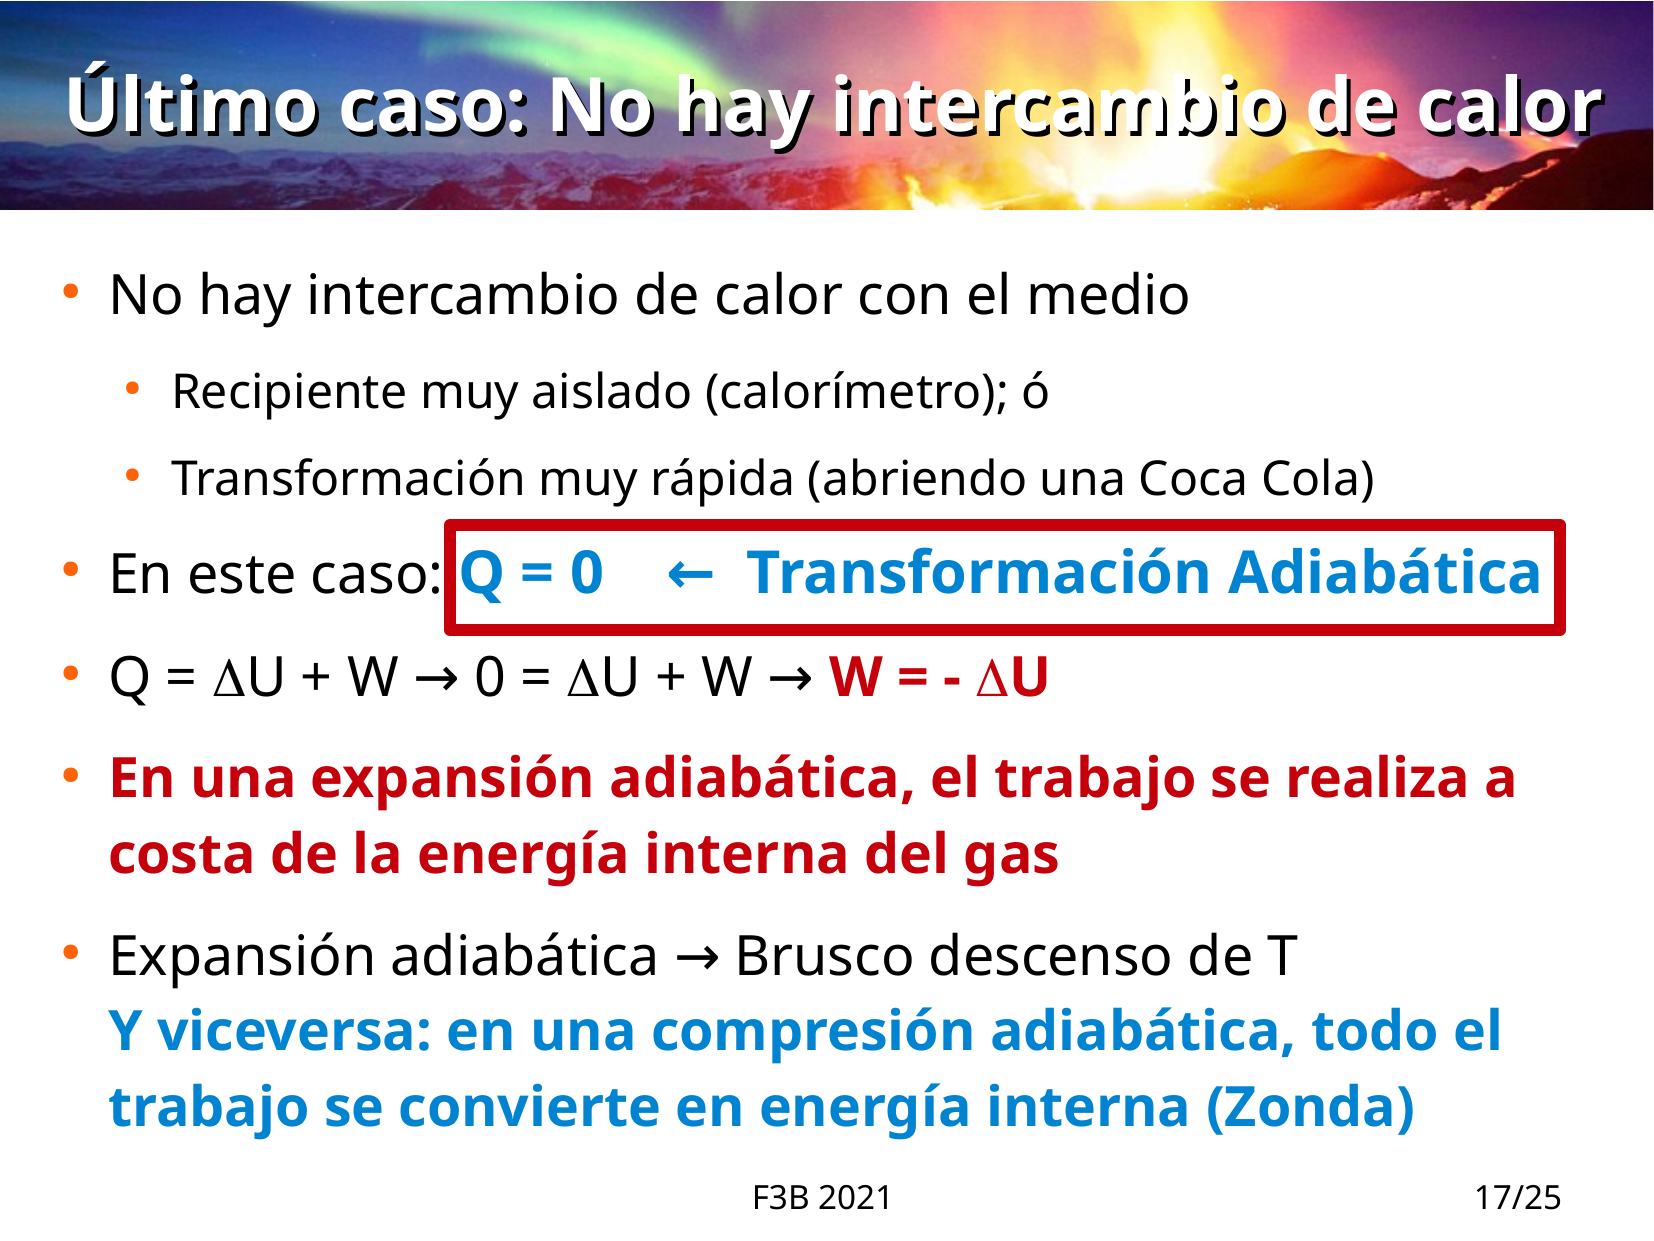

# Último caso: No hay intercambio de calor
No hay intercambio de calor con el medio
Recipiente muy aislado (calorímetro); ó
Transformación muy rápida (abriendo una Coca Cola)
En este caso: Q = 0 ← Transformación Adiabática
Q = DU + W → 0 = DU + W → W = - DU
En una expansión adiabática, el trabajo se realiza a costa de la energía interna del gas
Expansión adiabática → Brusco descenso de T
Y viceversa: en una compresión adiabática, todo el trabajo se convierte en energía interna (Zonda)
F3B 2021
17